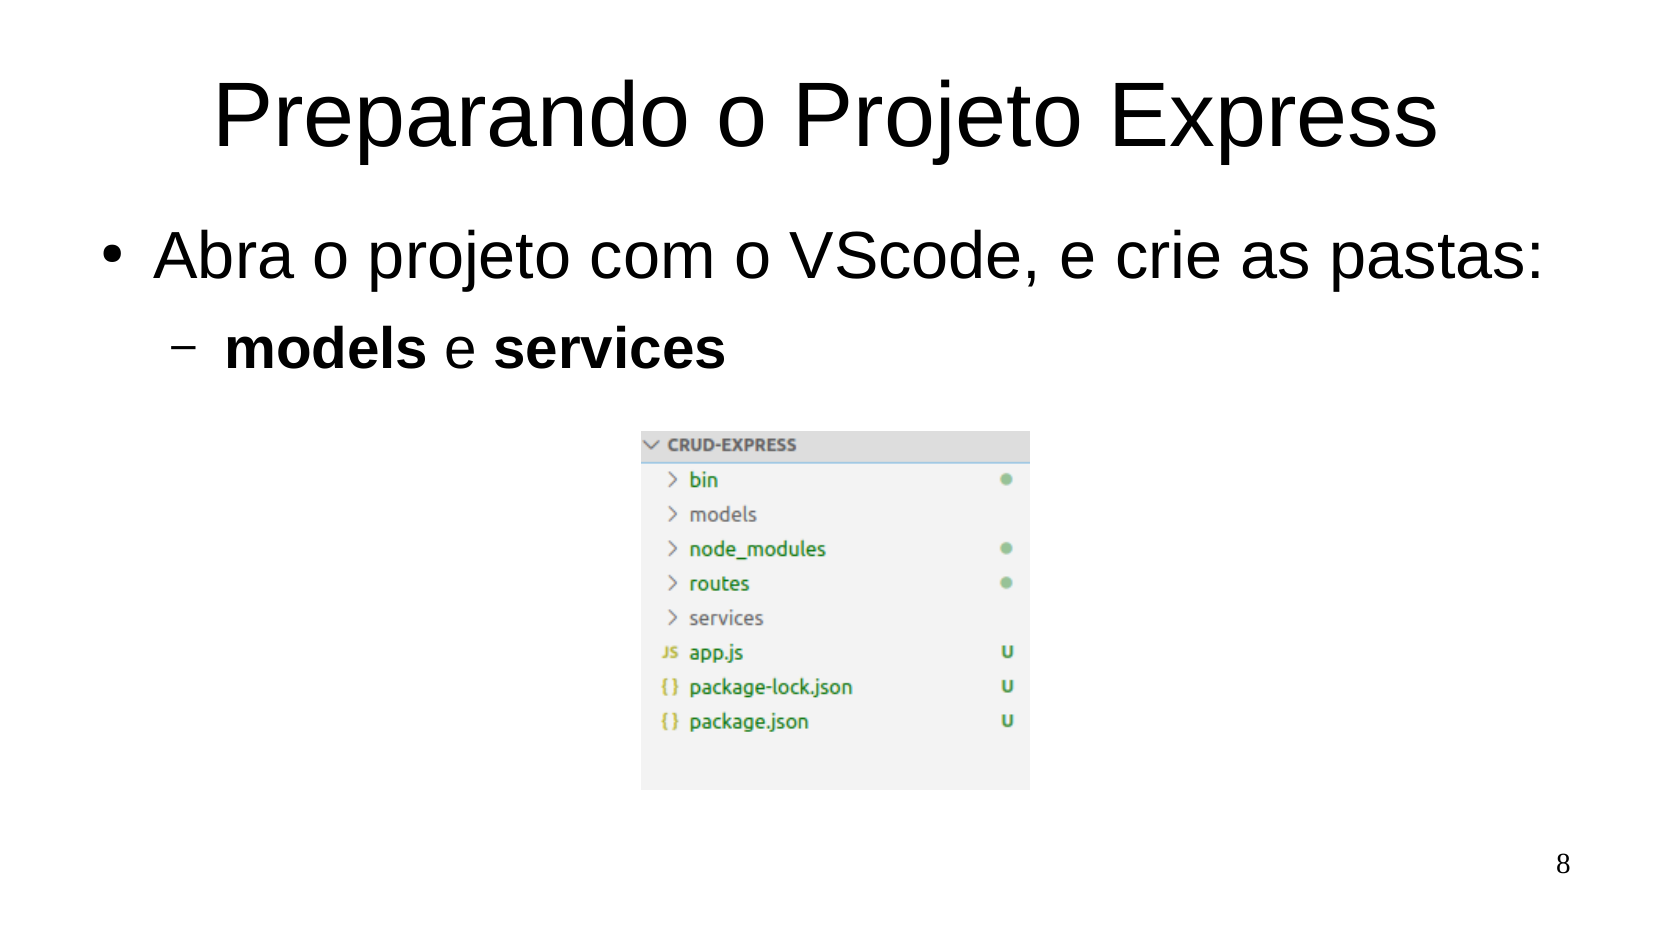

# Preparando o Projeto Express
Abra o projeto com o VScode, e crie as pastas:
models e services
8